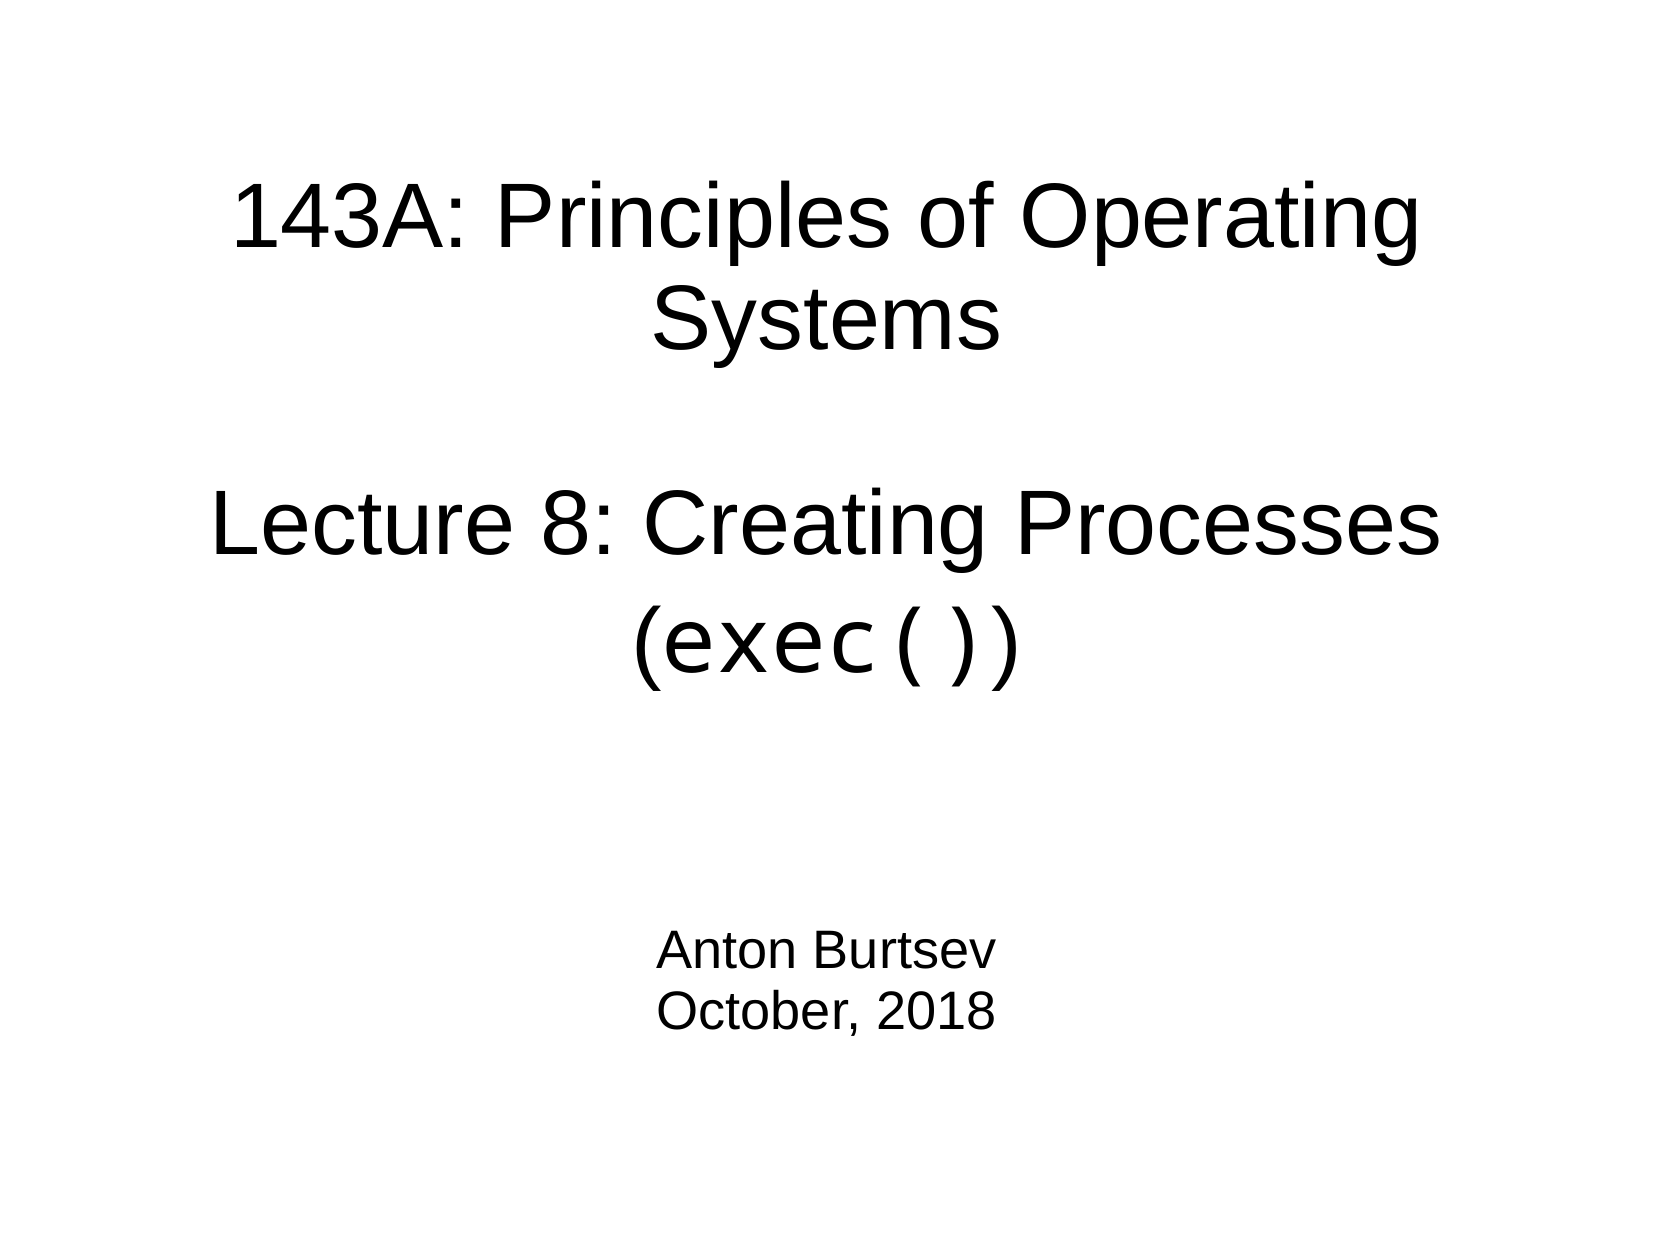

# 143A: Principles of Operating Systems Lecture 8: Creating Processes (exec())
Anton Burtsev
October, 2018